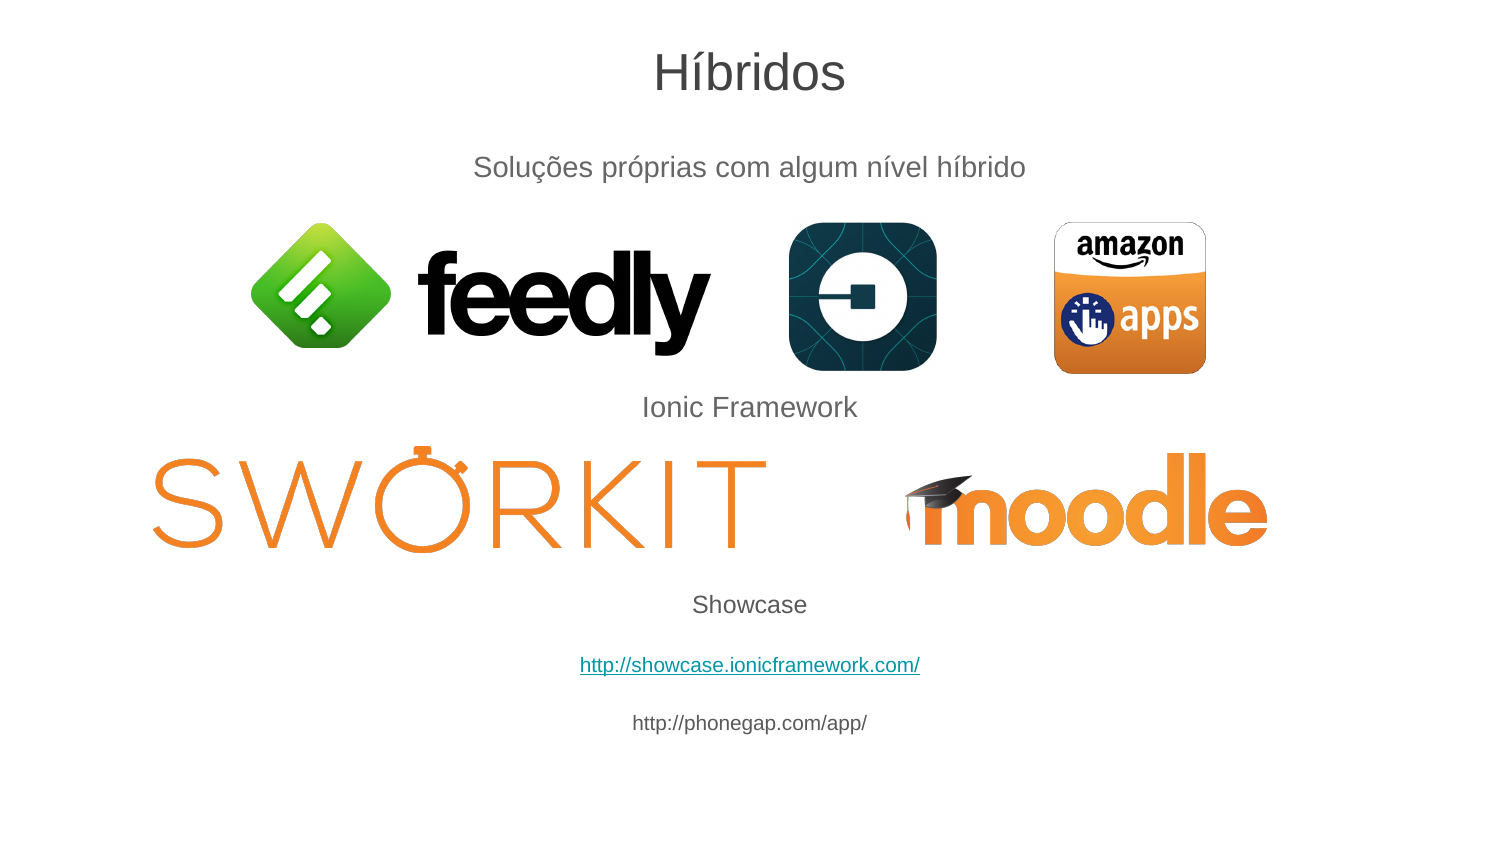

Híbridos
Soluções próprias com algum nível híbrido
Ionic Framework
# Showcase
http://showcase.ionicframework.com/
http://phonegap.com/app/